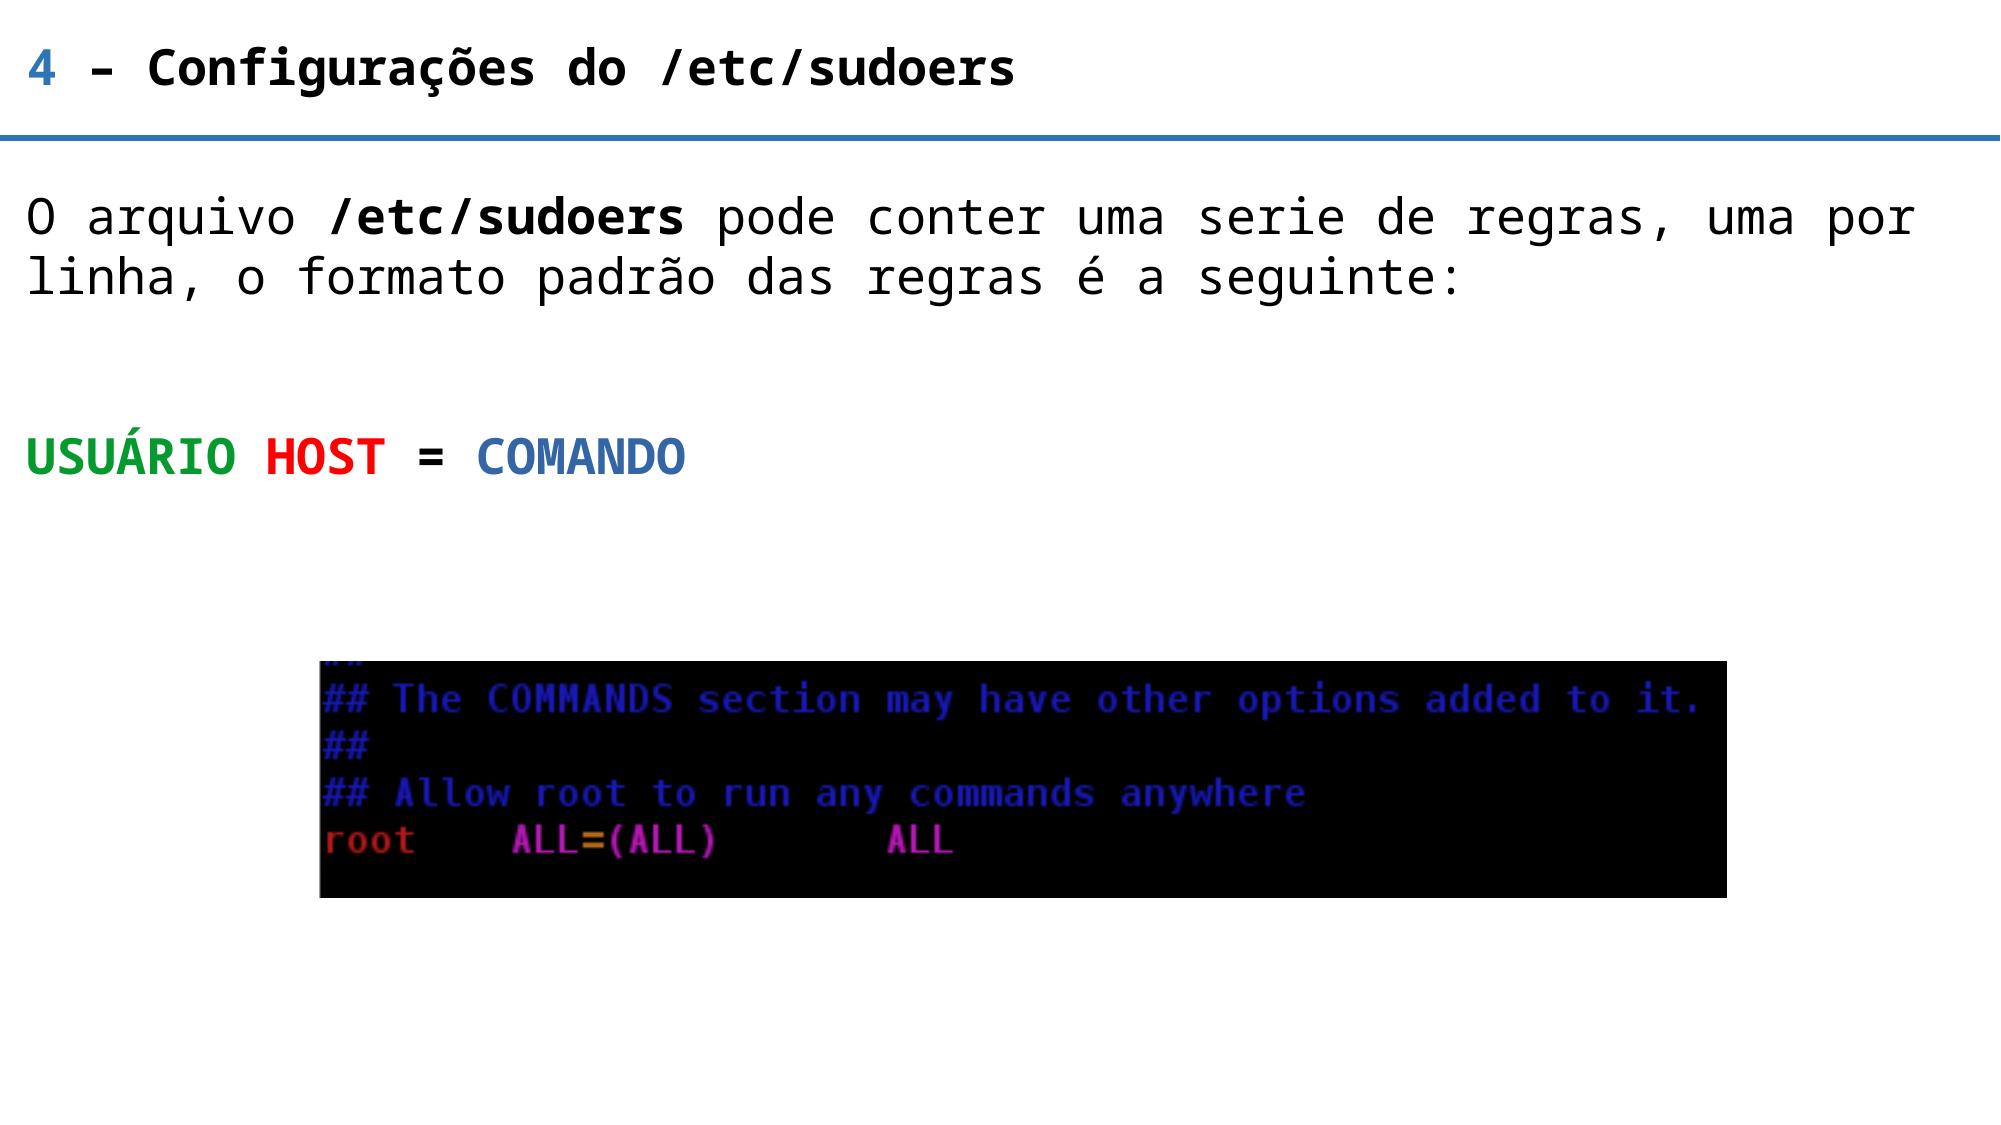

4 – Configurações do /etc/sudoers
# O arquivo /etc/sudoers pode conter uma serie de regras, uma por linha, o formato padrão das regras é a seguinte: USUÁRIO HOST = COMANDO